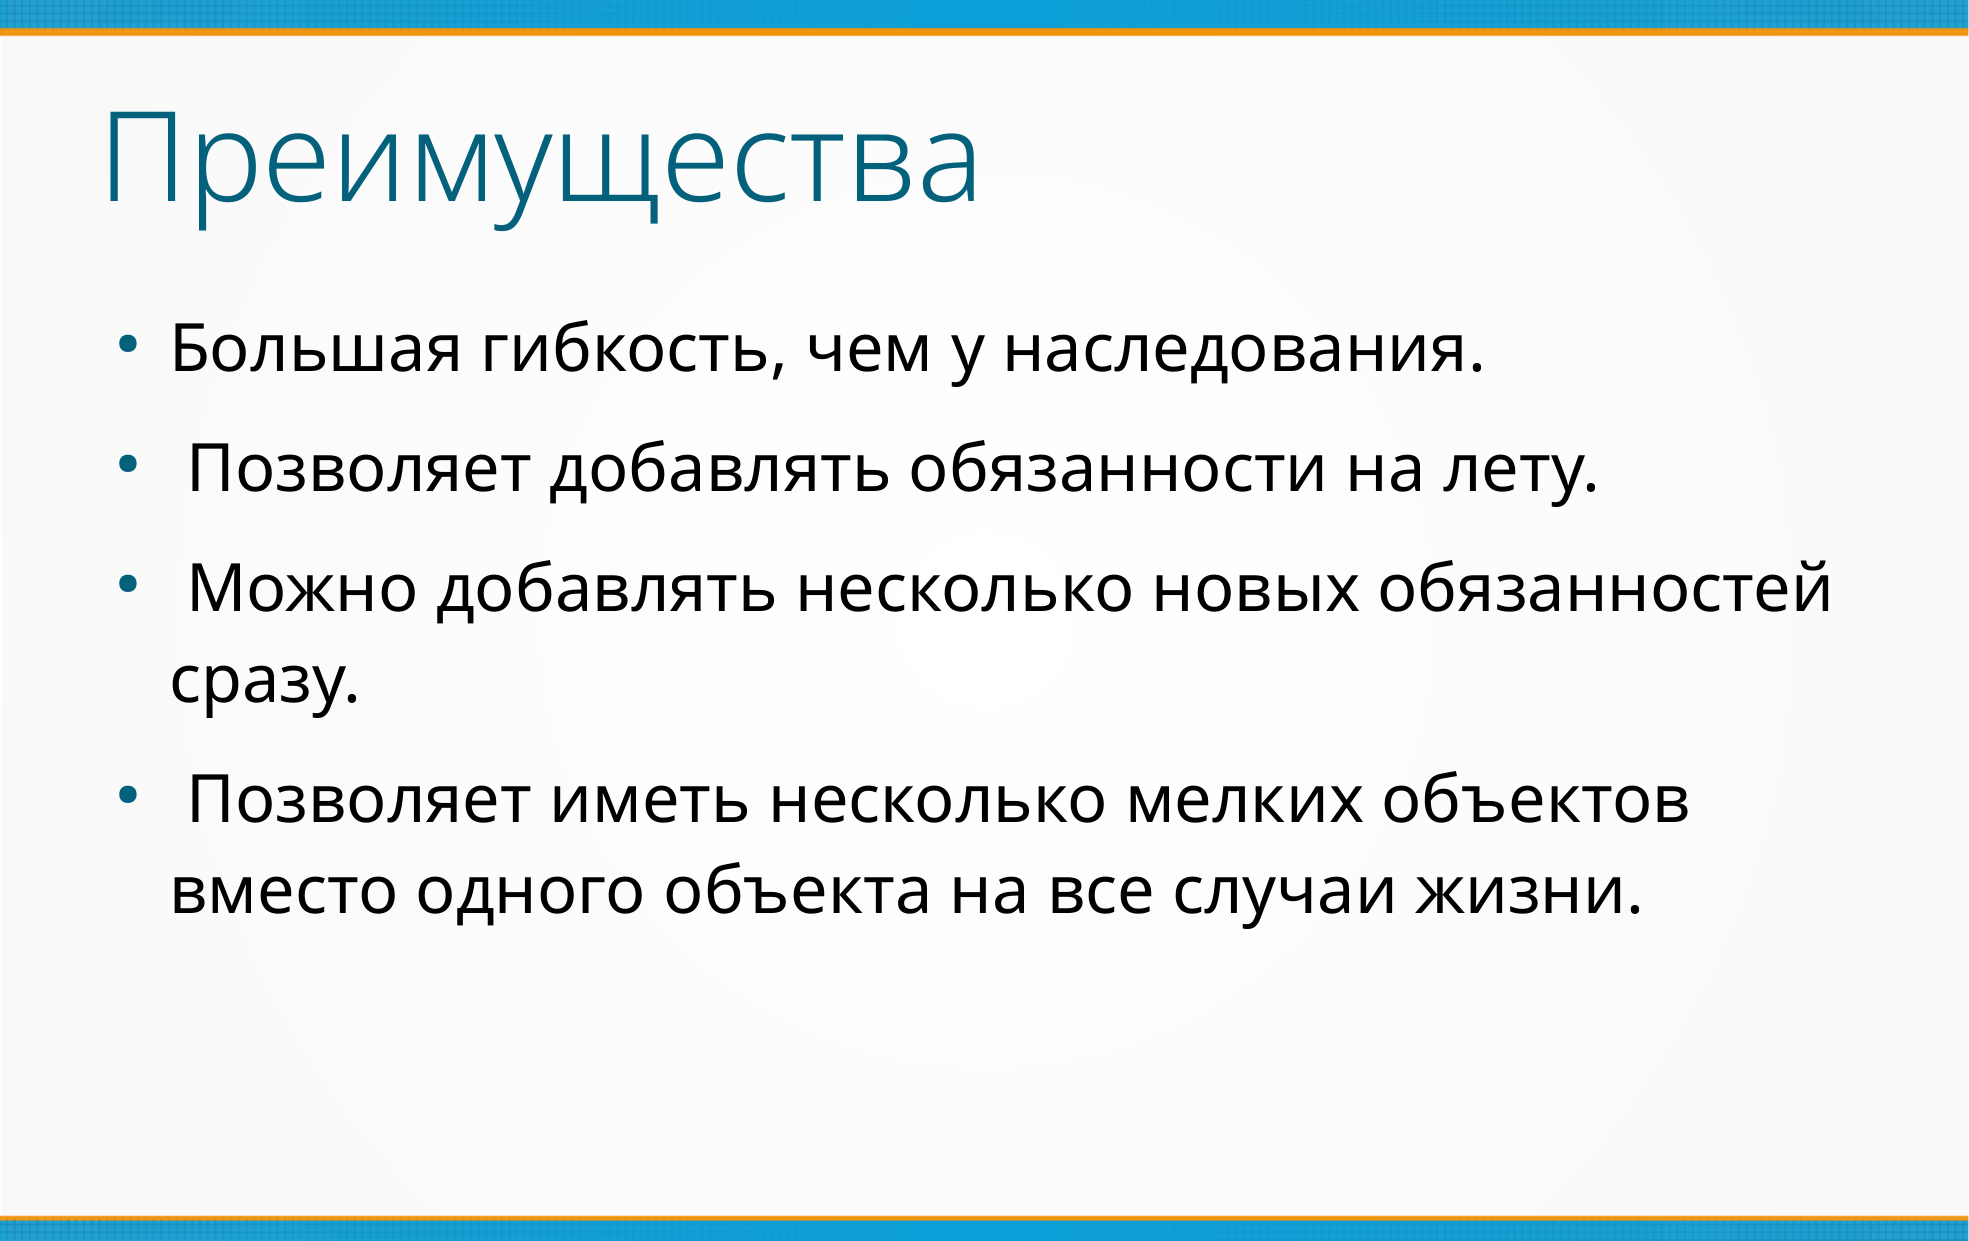

# Преимущества
Большая гибкость, чем у наследования.
 Позволяет добавлять обязанности на лету.
 Можно добавлять несколько новых обязанностей сразу.
 Позволяет иметь несколько мелких объектов вместо одного объекта на все случаи жизни.